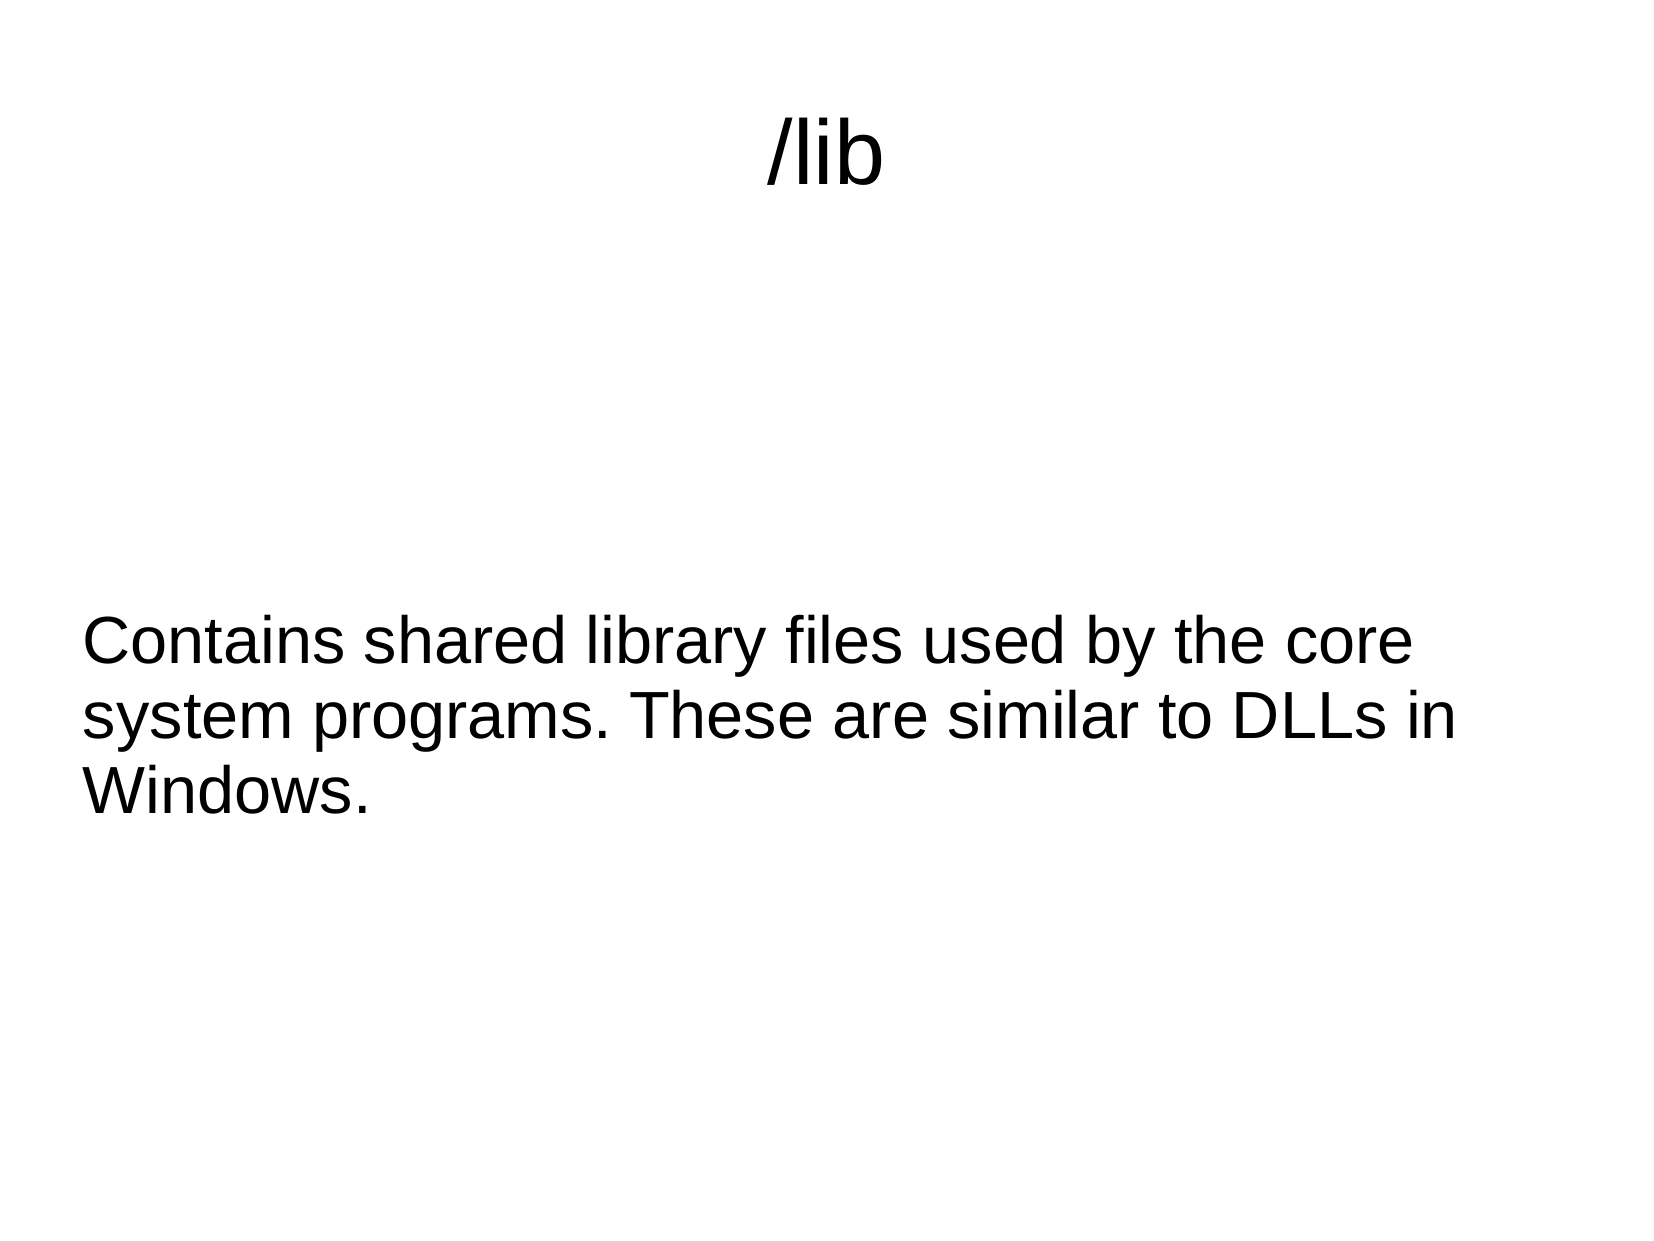

# /lib
Contains shared library files used by the core system programs. These are similar to DLLs in Windows.